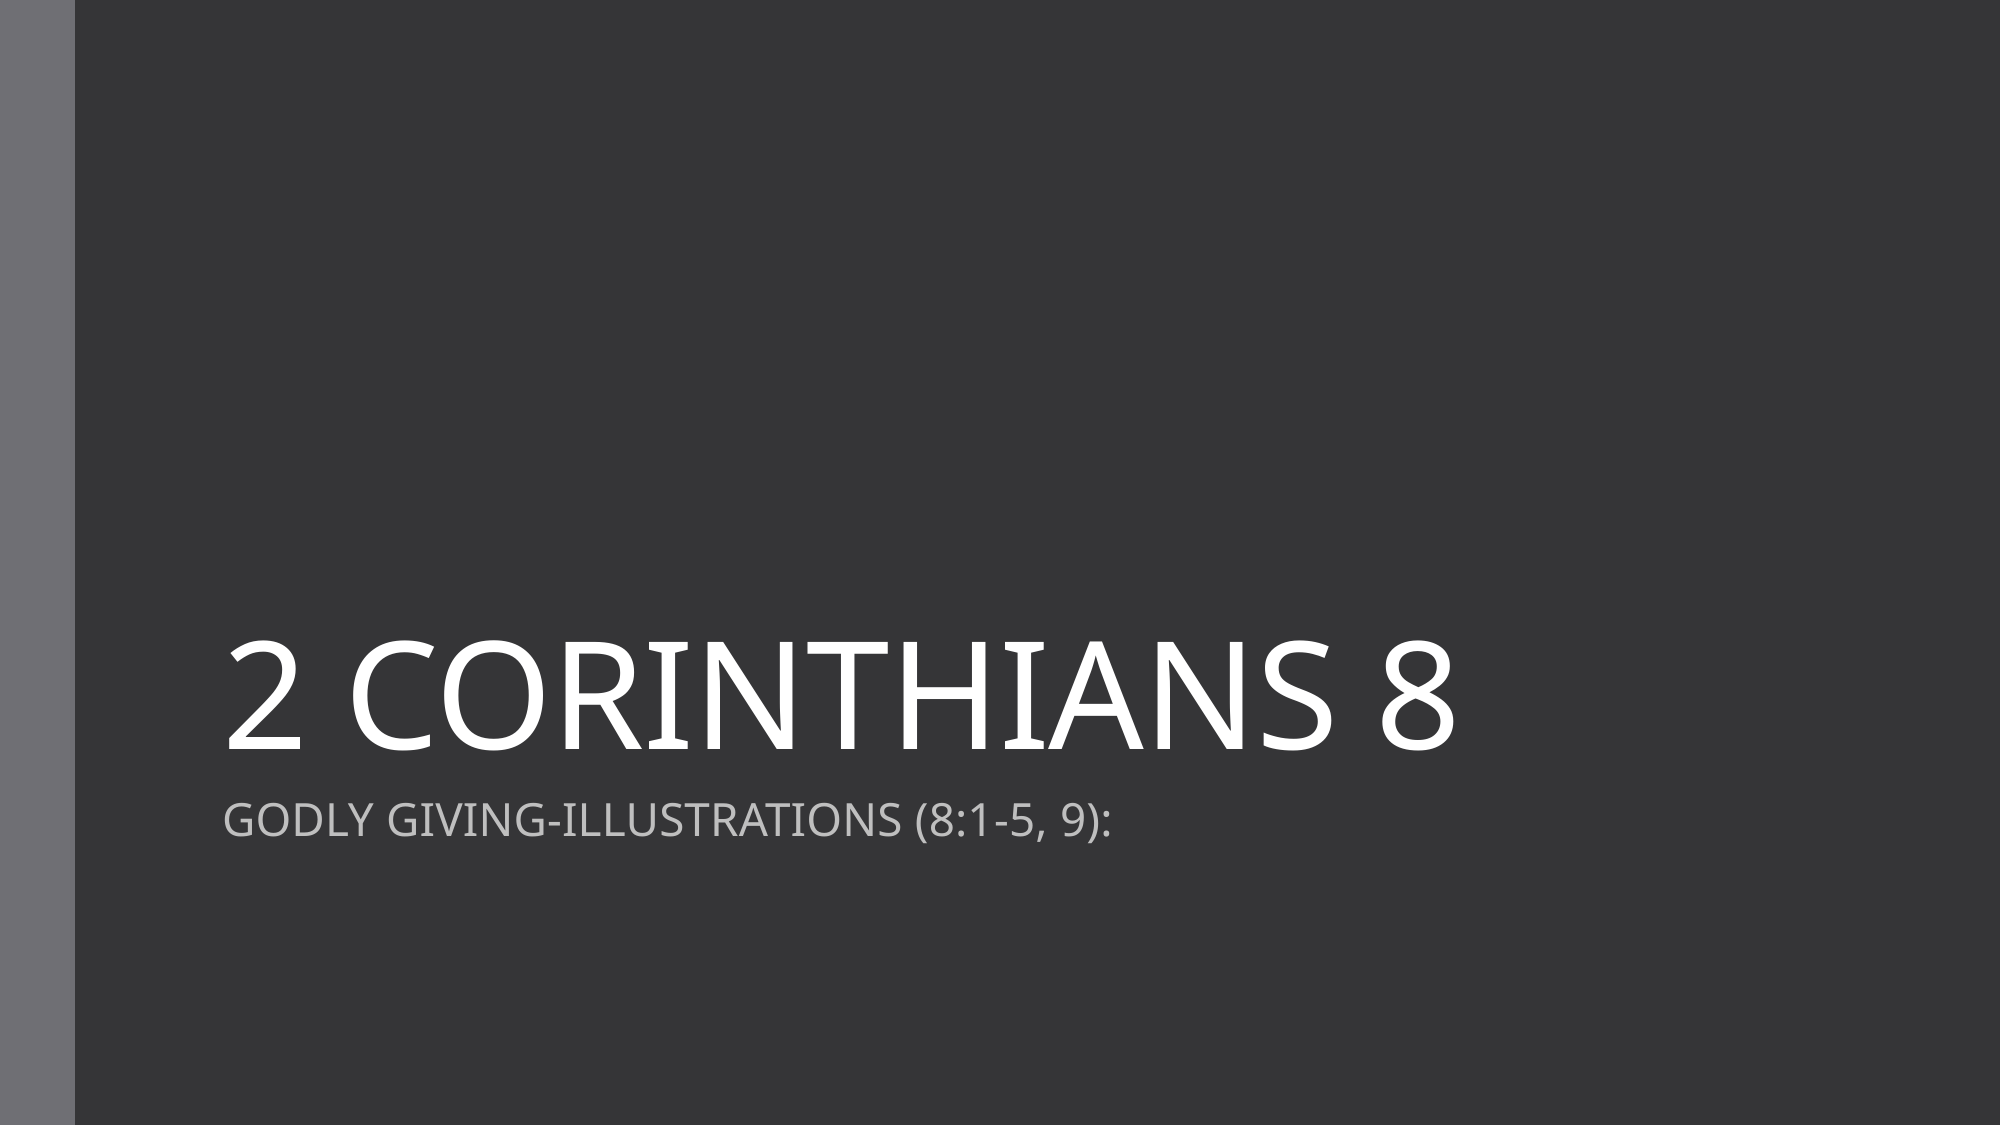

# 2 CORINTHIANS 8
GODLY GIVING-ILLUSTRATIONS (8:1-5, 9):